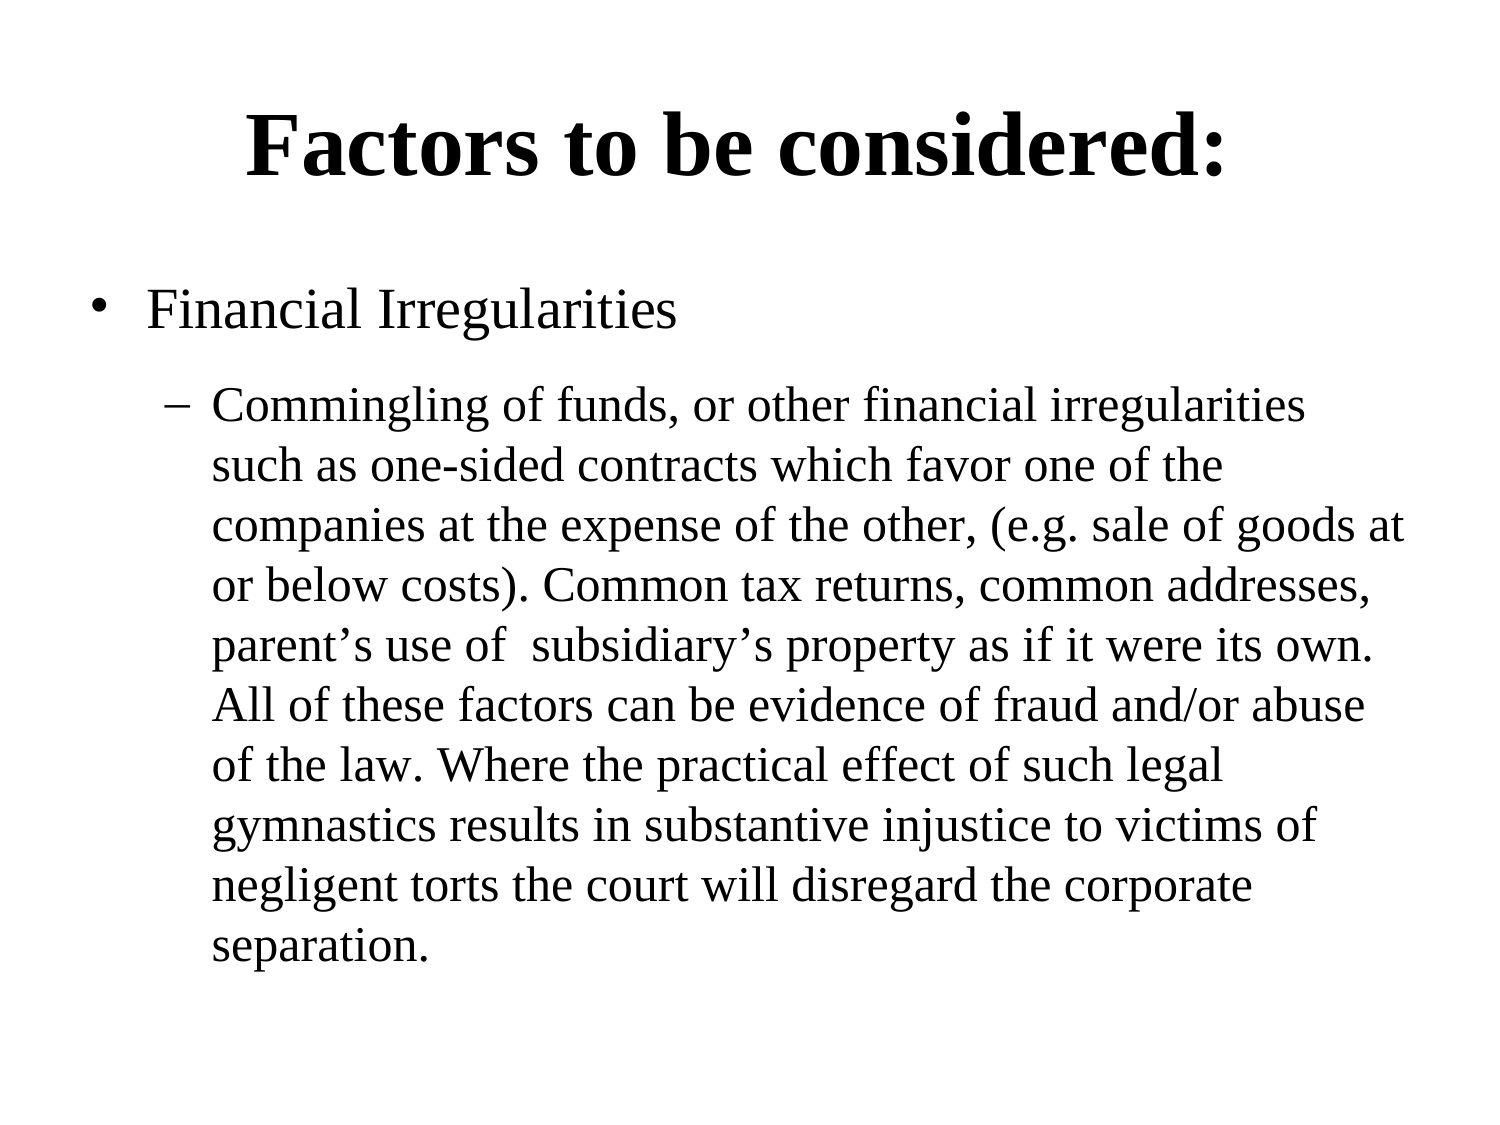

# Factors to be considered:
Financial Irregularities
Commingling of funds, or other financial irregularities such as one-sided contracts which favor one of the companies at the expense of the other, (e.g. sale of goods at or below costs). Common tax returns, common addresses, parent’s use of subsidiary’s property as if it were its own. All of these factors can be evidence of fraud and/or abuse of the law. Where the practical effect of such legal gymnastics results in substantive injustice to victims of negligent torts the court will disregard the corporate separation.